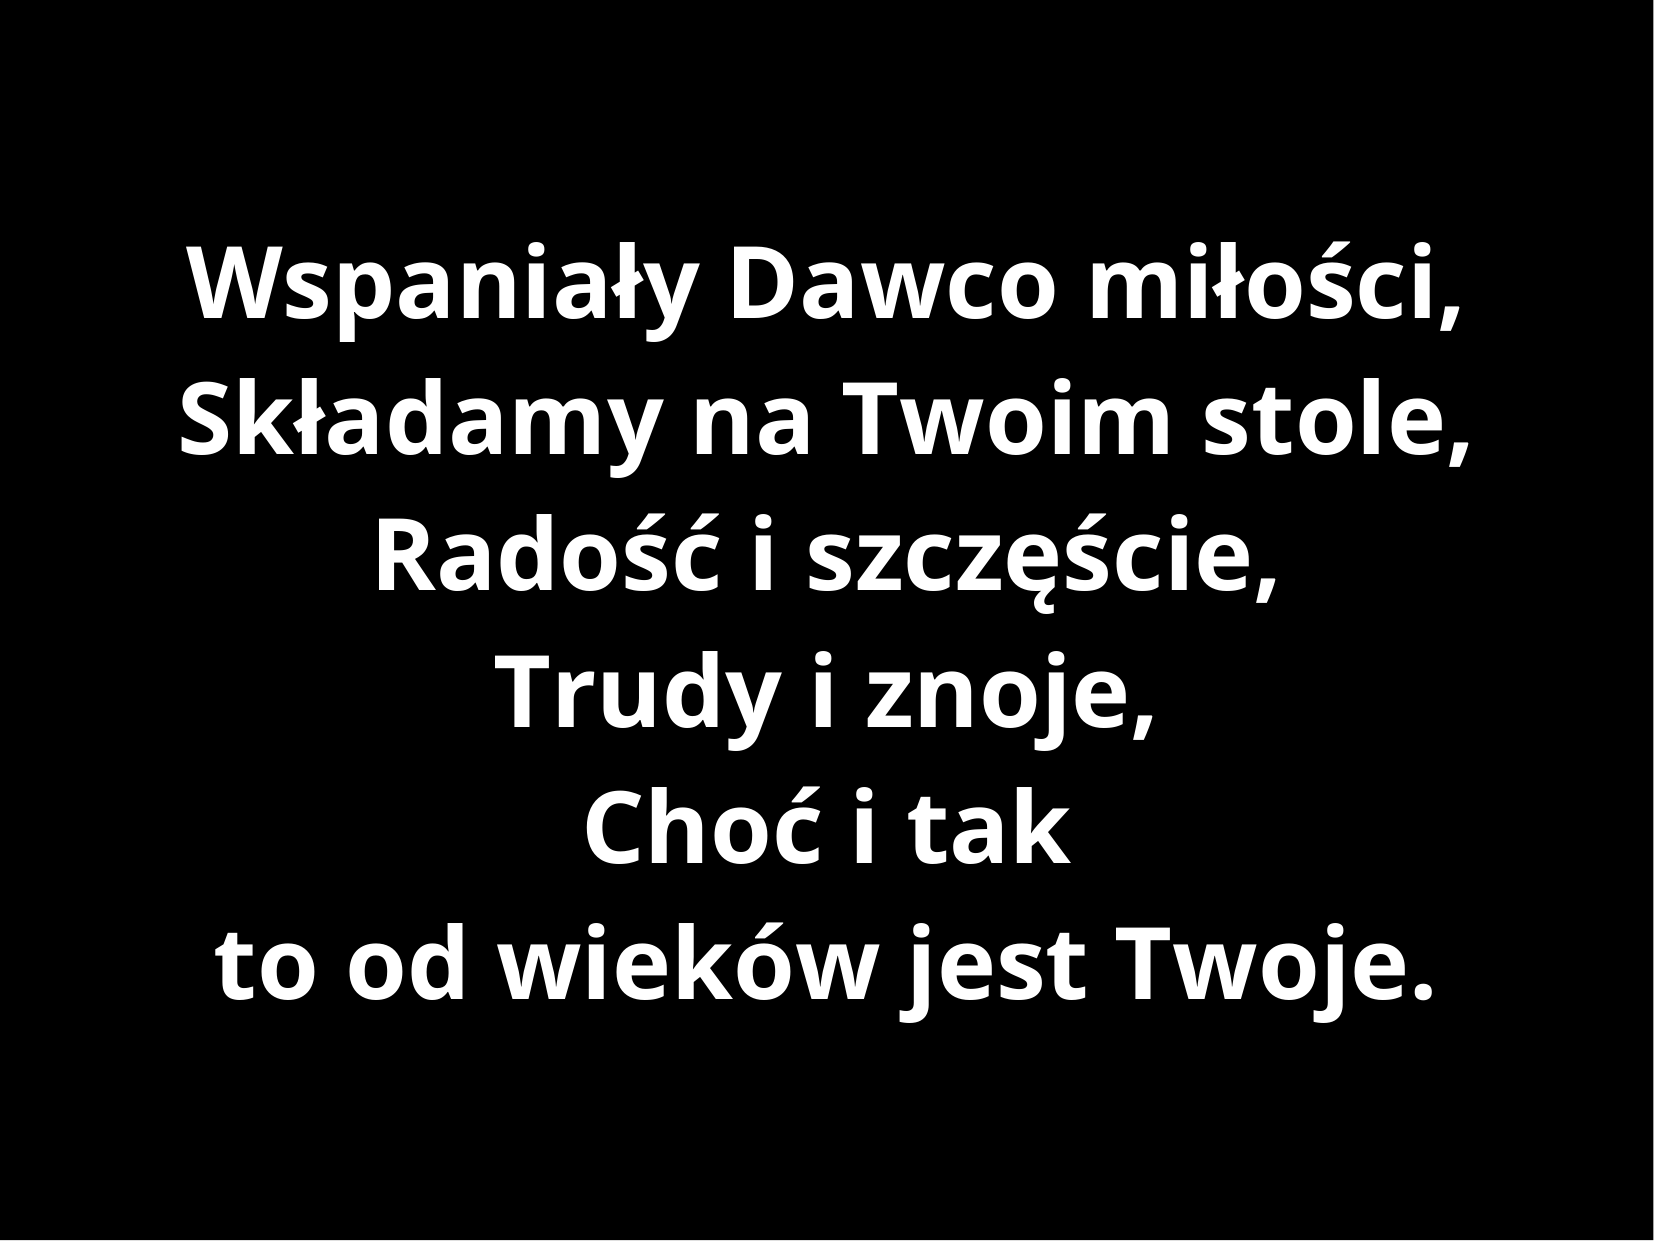

# Wspaniały Dawco miłości, Składamy na Twoim stole, Radość i szczęście, Trudy i znoje, Choć i tak to od wieków jest Twoje.